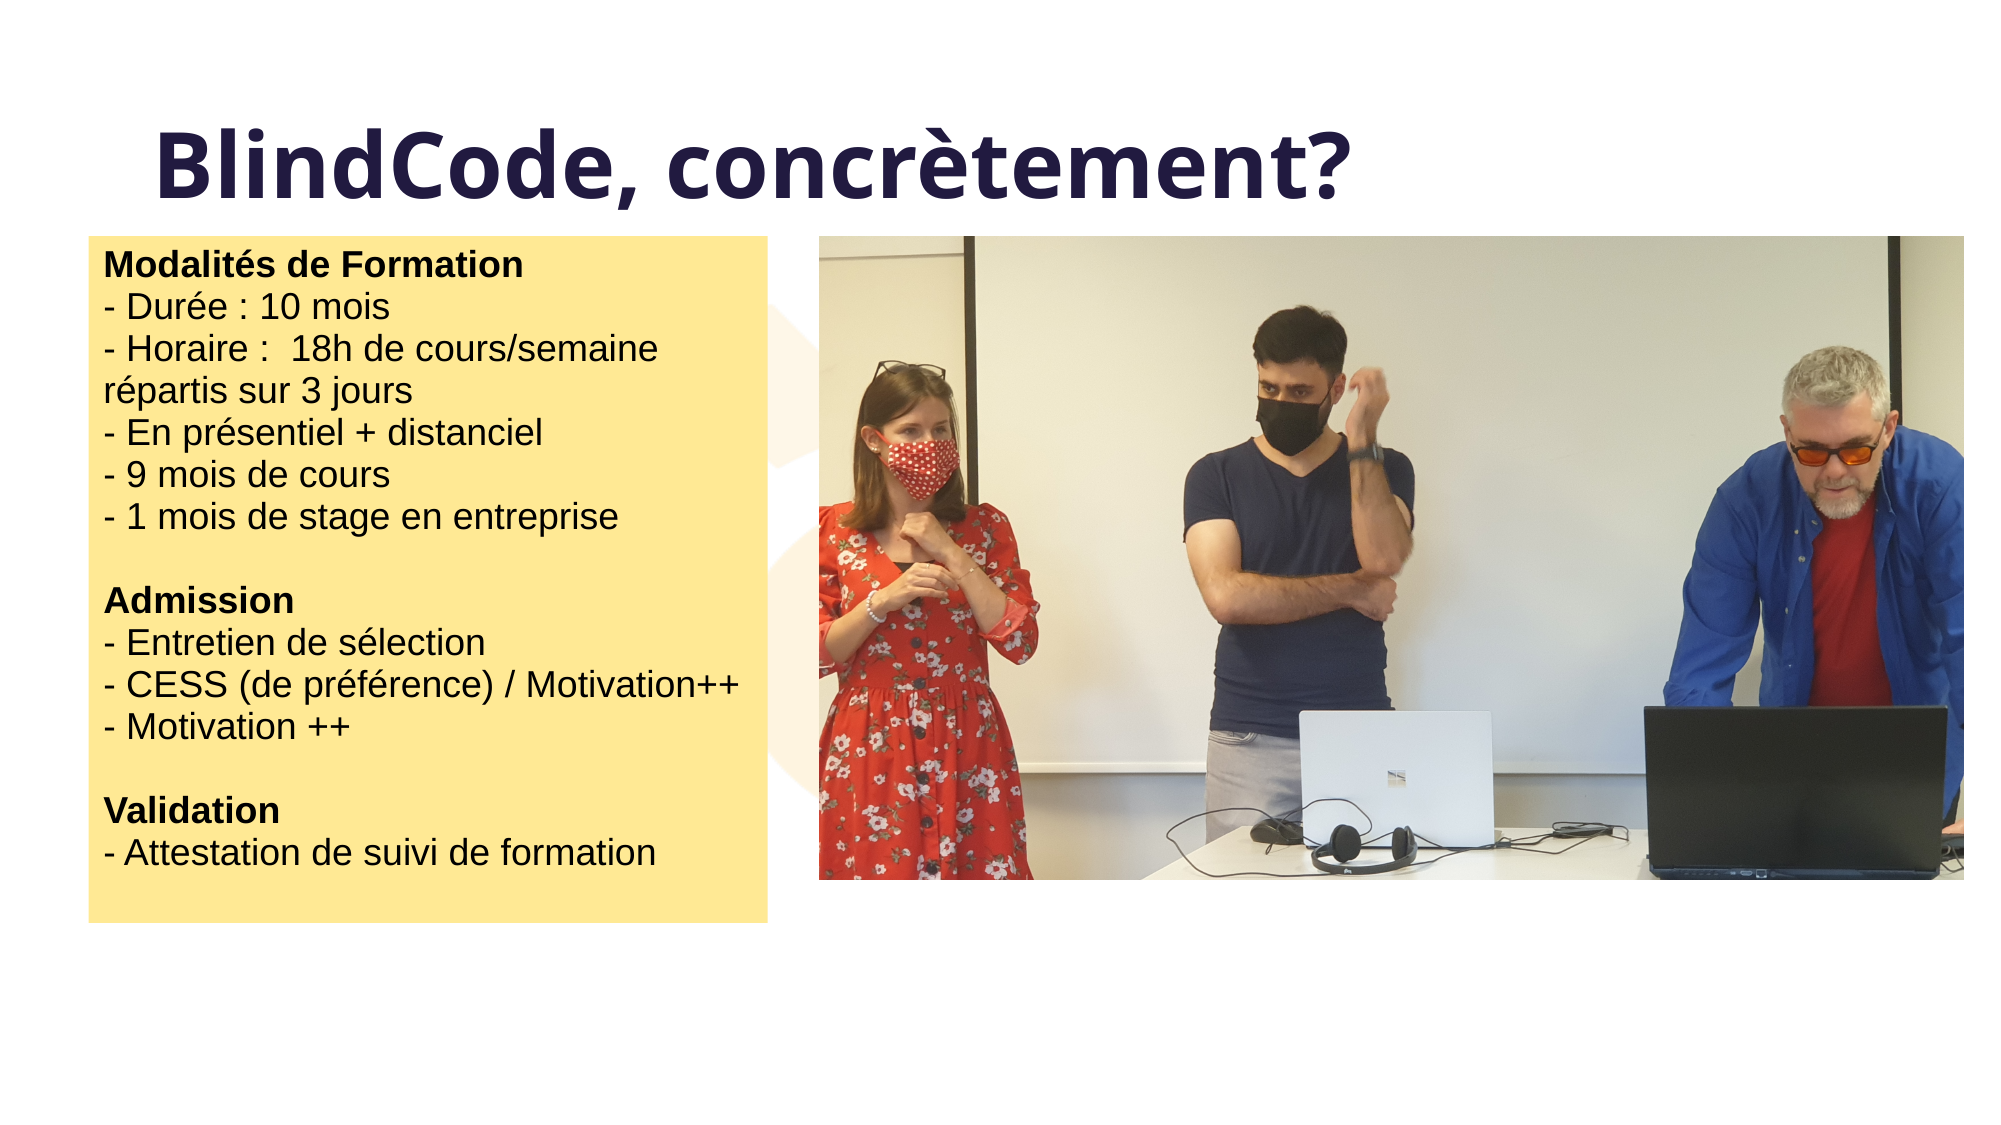

# BlindCode, concrètement?
Modalités de Formation
- Durée : 10 mois
- Horaire : 18h de cours/semaine répartis sur 3 jours
- En présentiel + distanciel
- 9 mois de cours
- 1 mois de stage en entreprise
Admission
- Entretien de sélection
- CESS (de préférence) / Motivation++
- Motivation ++
Validation
- Attestation de suivi de formation